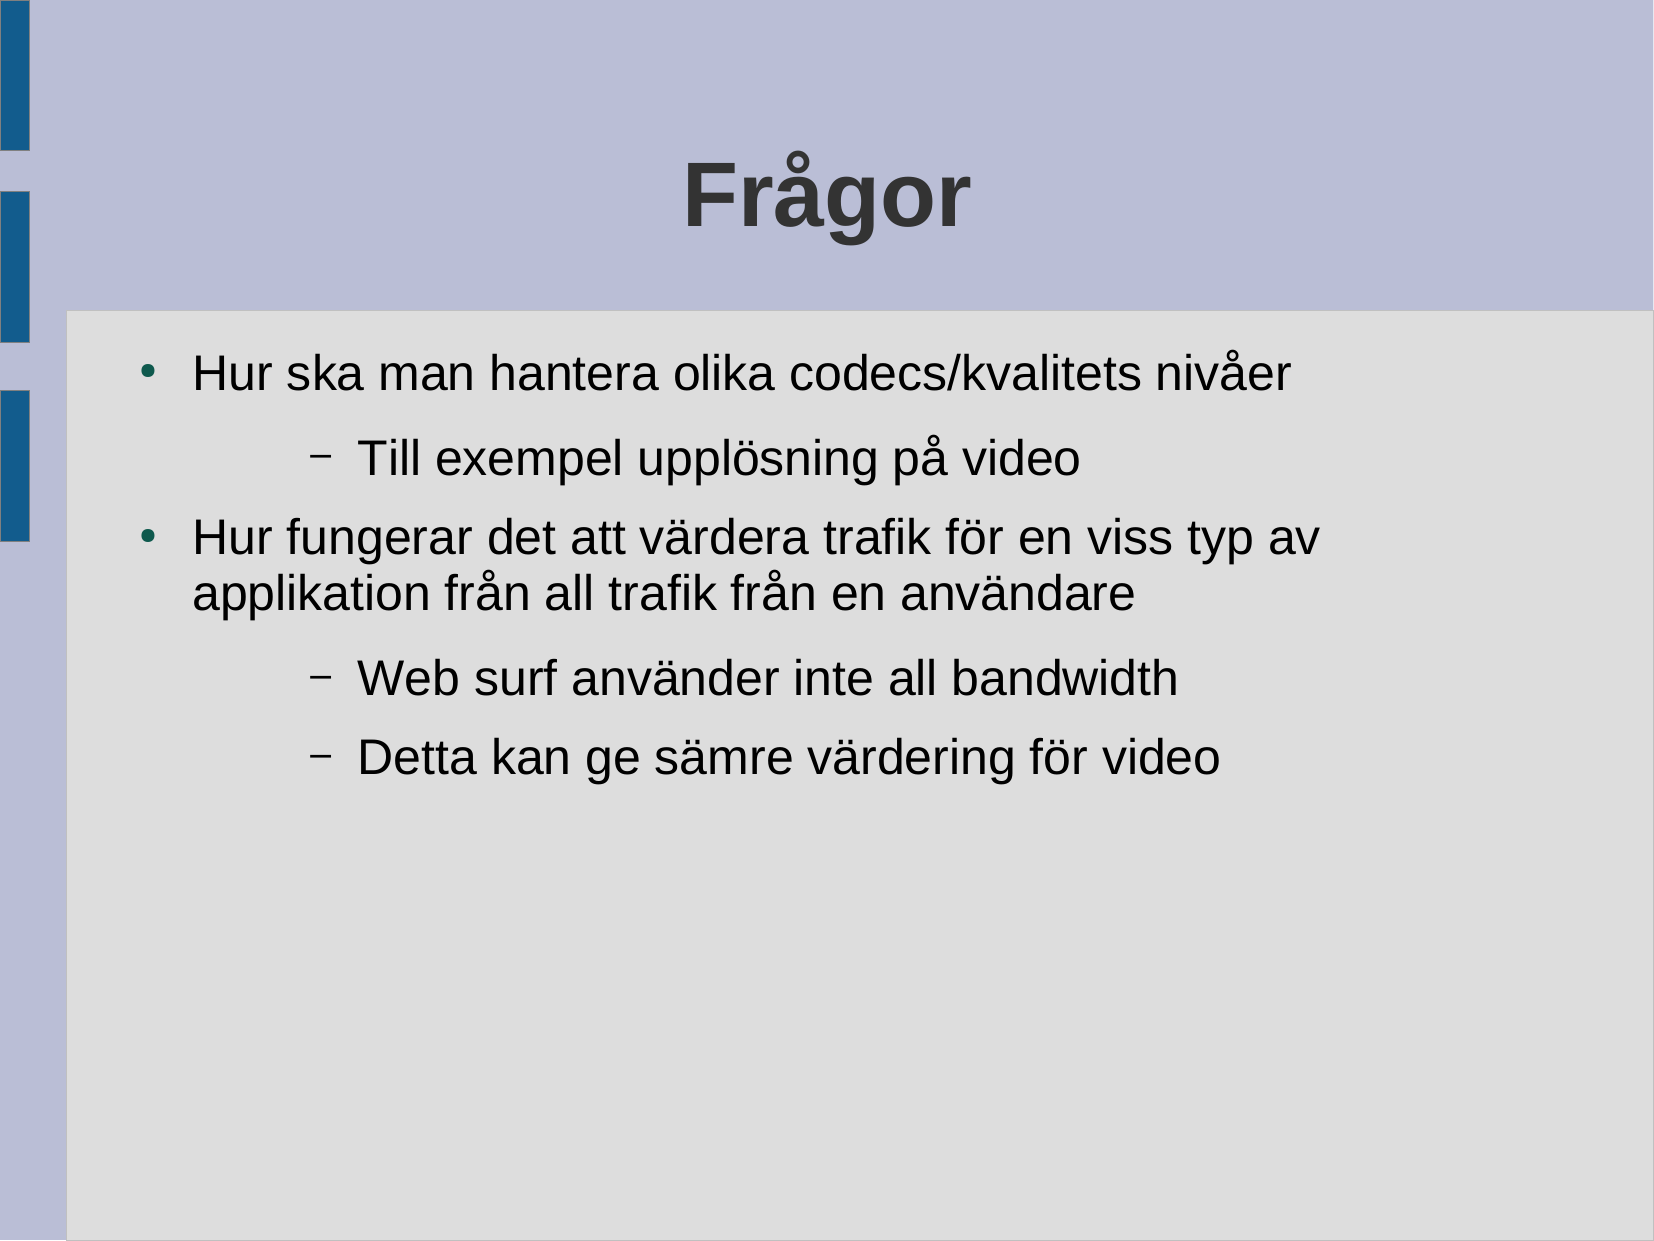

# Frågor
Hur ska man hantera olika codecs/kvalitets nivåer
Till exempel upplösning på video
Hur fungerar det att värdera trafik för en viss typ av applikation från all trafik från en användare
Web surf använder inte all bandwidth
Detta kan ge sämre värdering för video